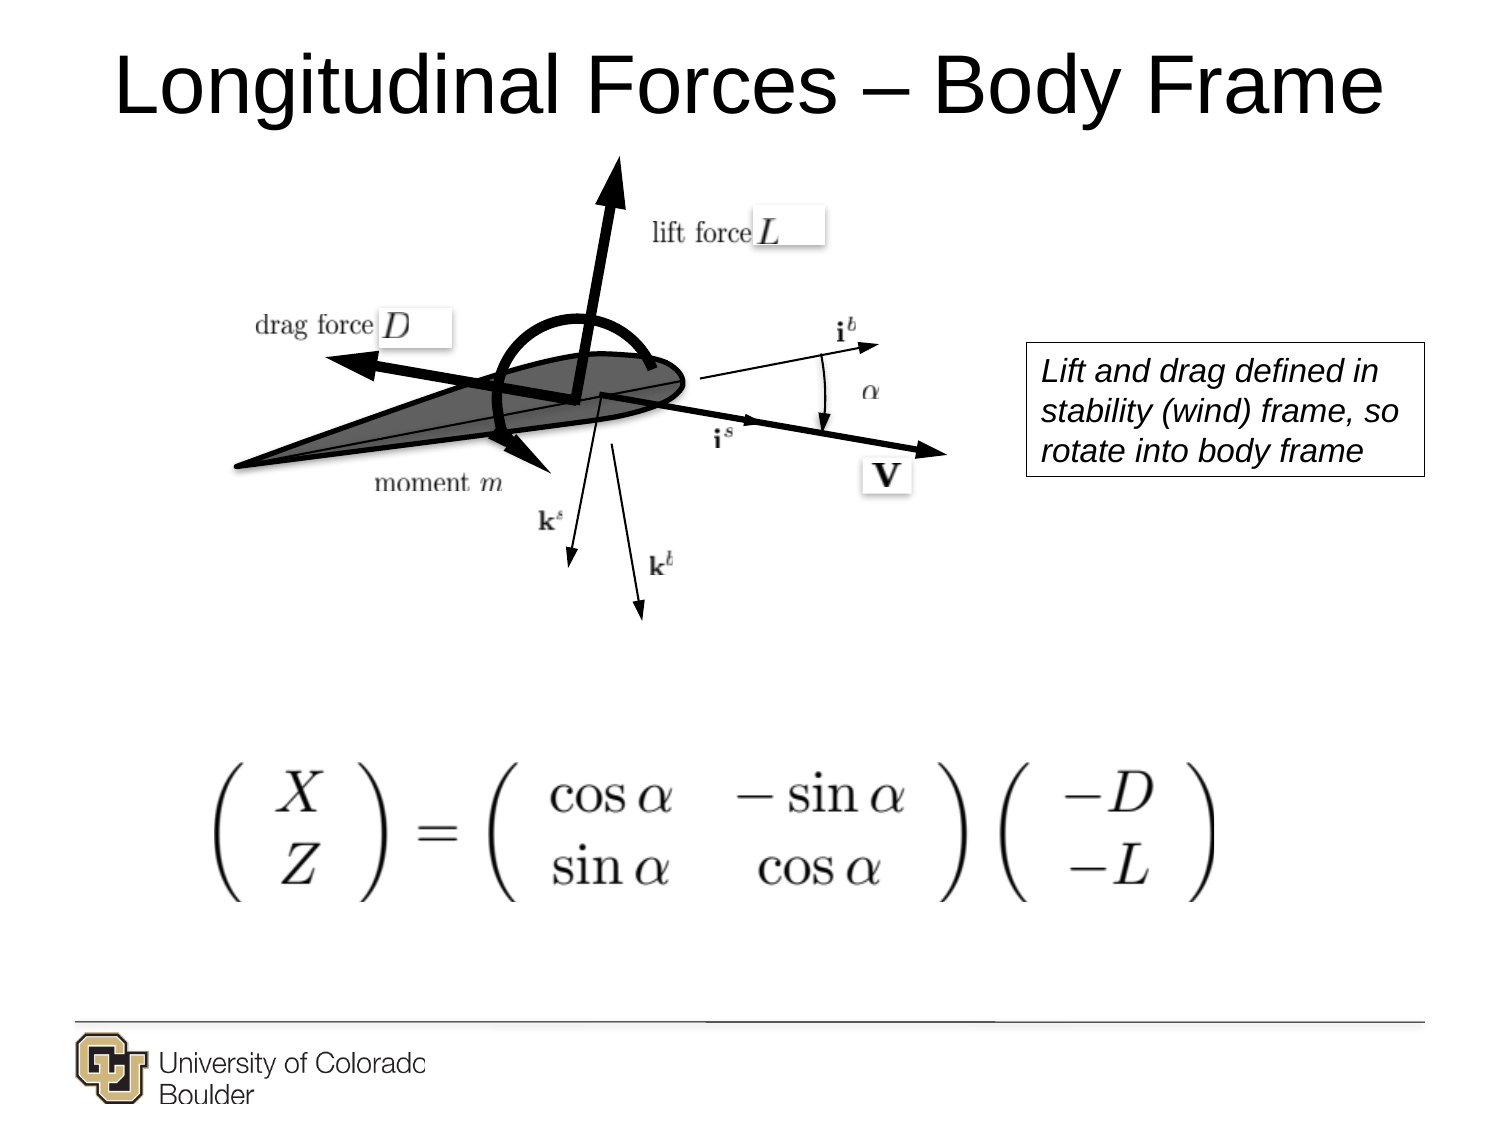

# Longitudinal Forces – Body Frame
Lift and drag defined in stability (wind) frame, so rotate into body frame